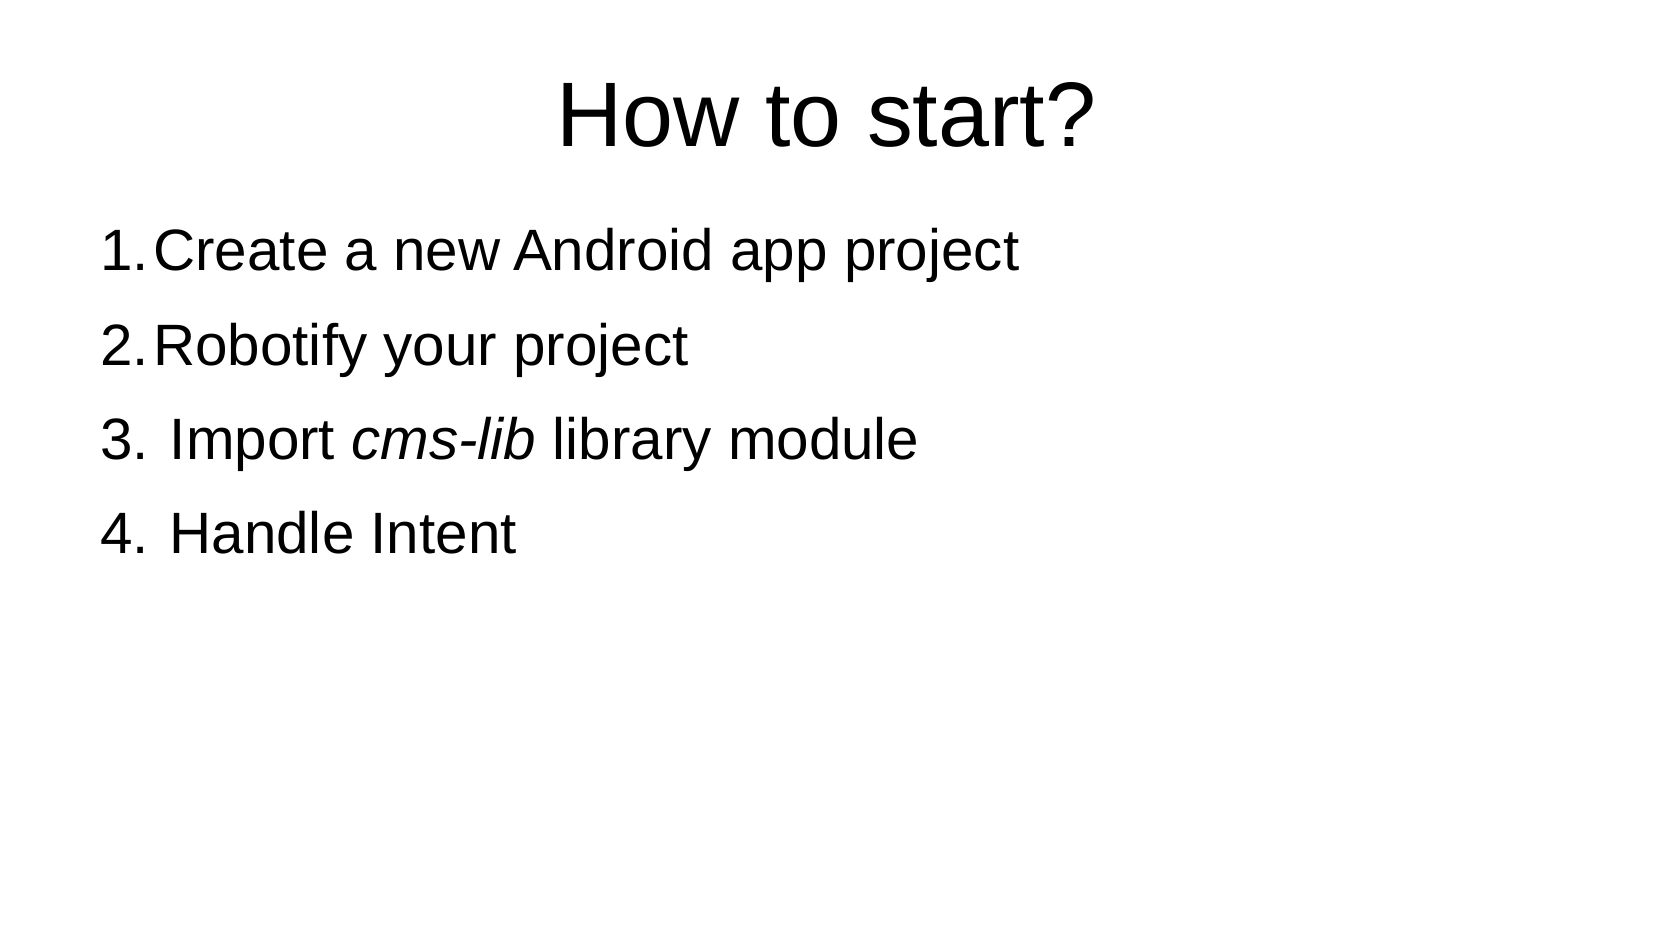

# How to start?
Create a new Android app project
Robotify your project
 Import cms-lib library module
 Handle Intent